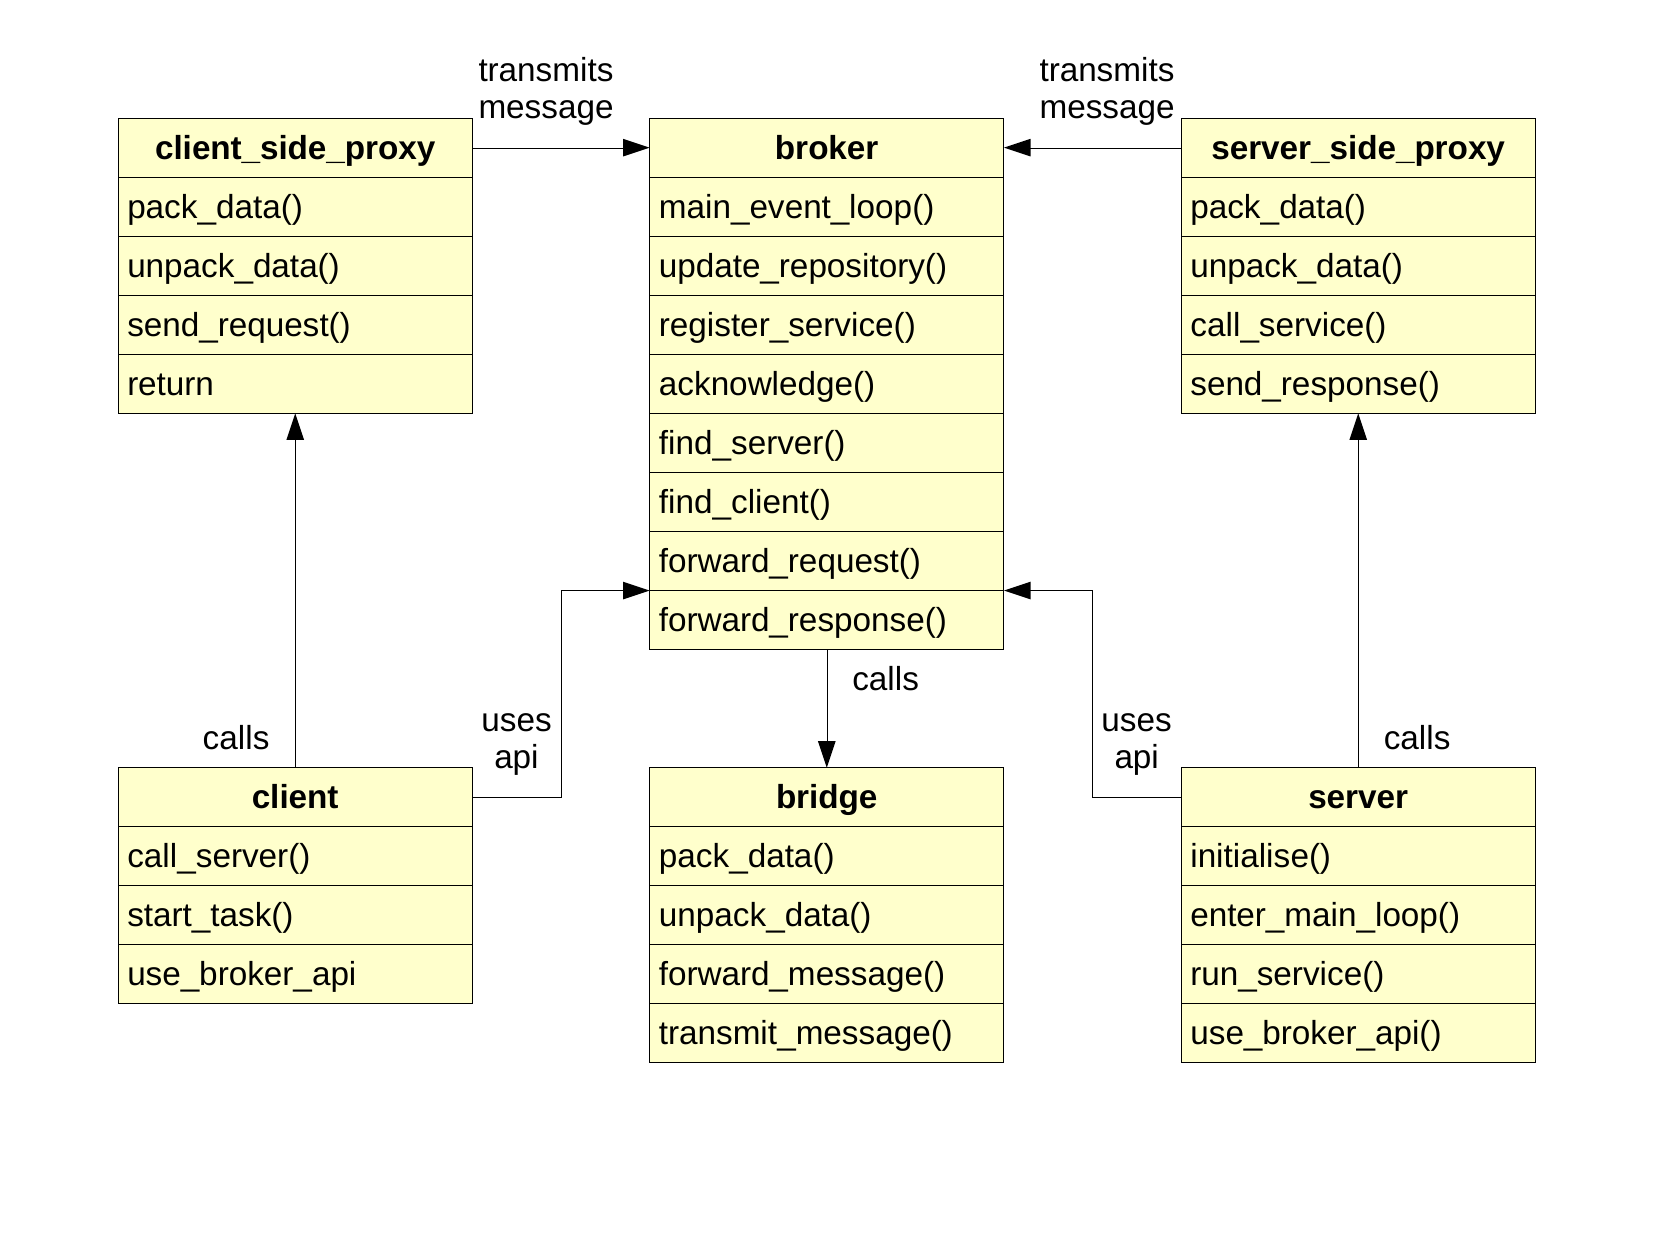

transmits
message
transmits
message
client_side_proxy
 pack_data()
 unpack_data()
 send_request()
 return
broker
 main_event_loop()
 update_repository()
 register_service()
 acknowledge()
 find_server()
 find_client()
 forward_request()
 forward_response()
server_side_proxy
 pack_data()
 unpack_data()
 call_service()
 send_response()
calls
uses api
uses api
calls
calls
client
 call_server()
 start_task()
 use_broker_api
bridge
 pack_data()
 unpack_data()
 forward_message()
 transmit_message()
server
 initialise()
 enter_main_loop()
 run_service()
 use_broker_api()